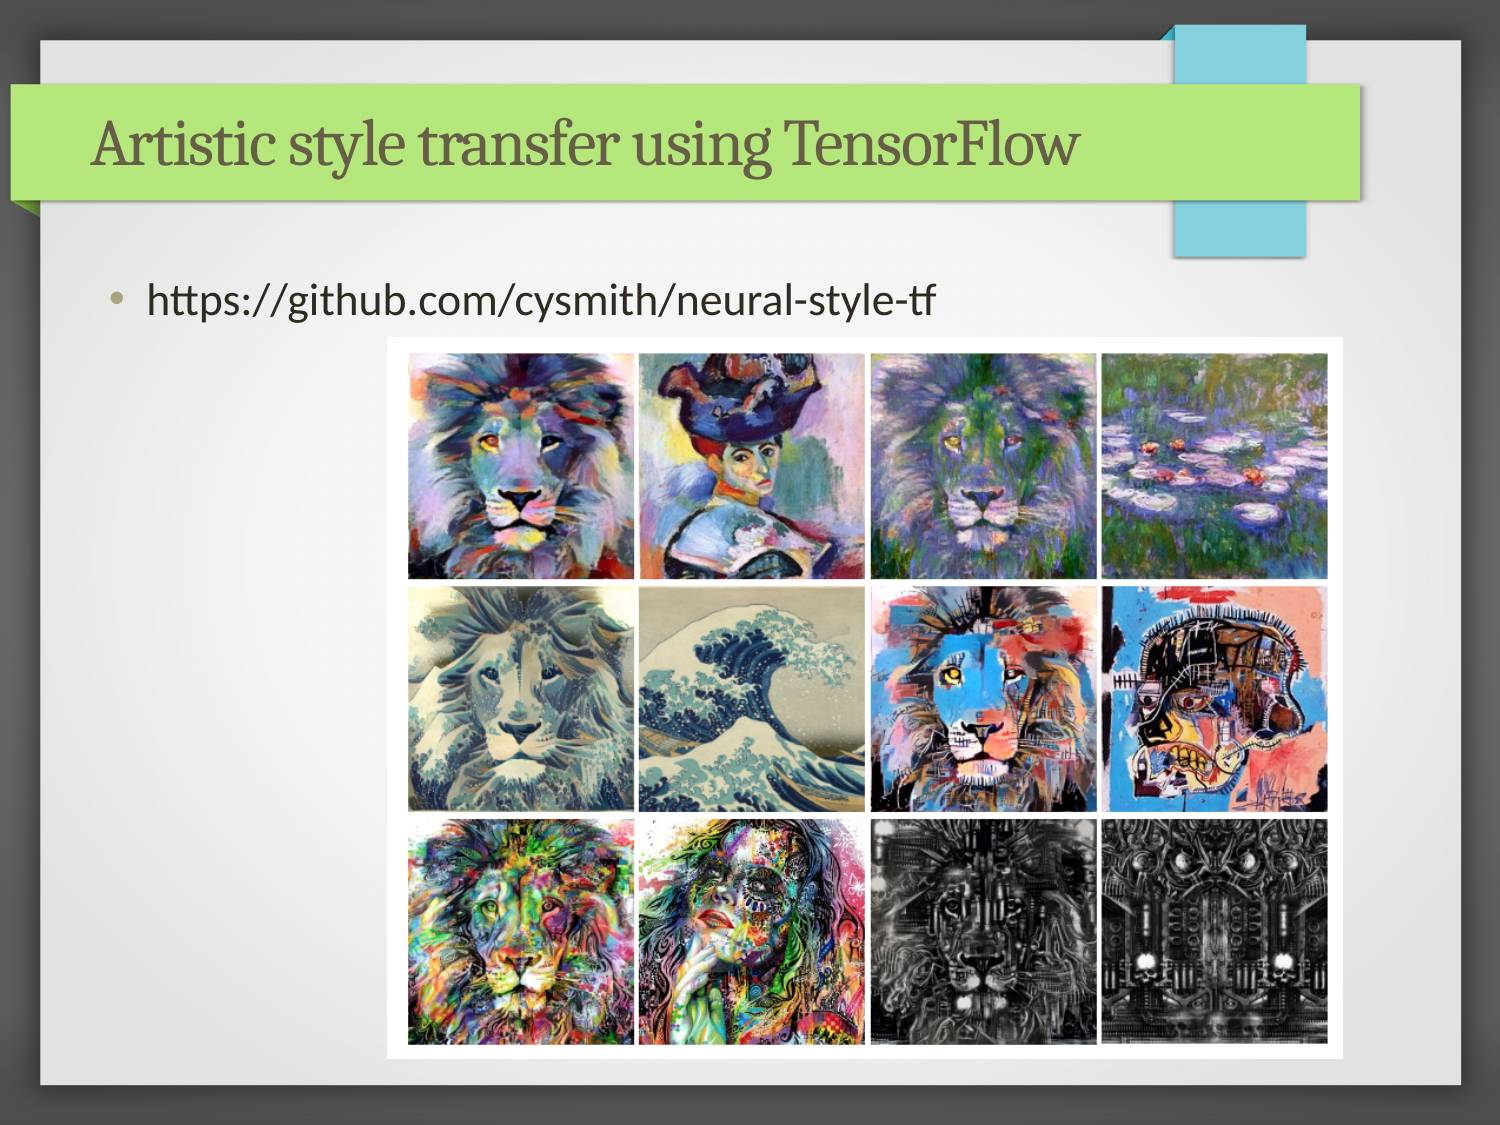

# Artistic style transfer using TensorFlow
https://github.com/cysmith/neural-style-tf